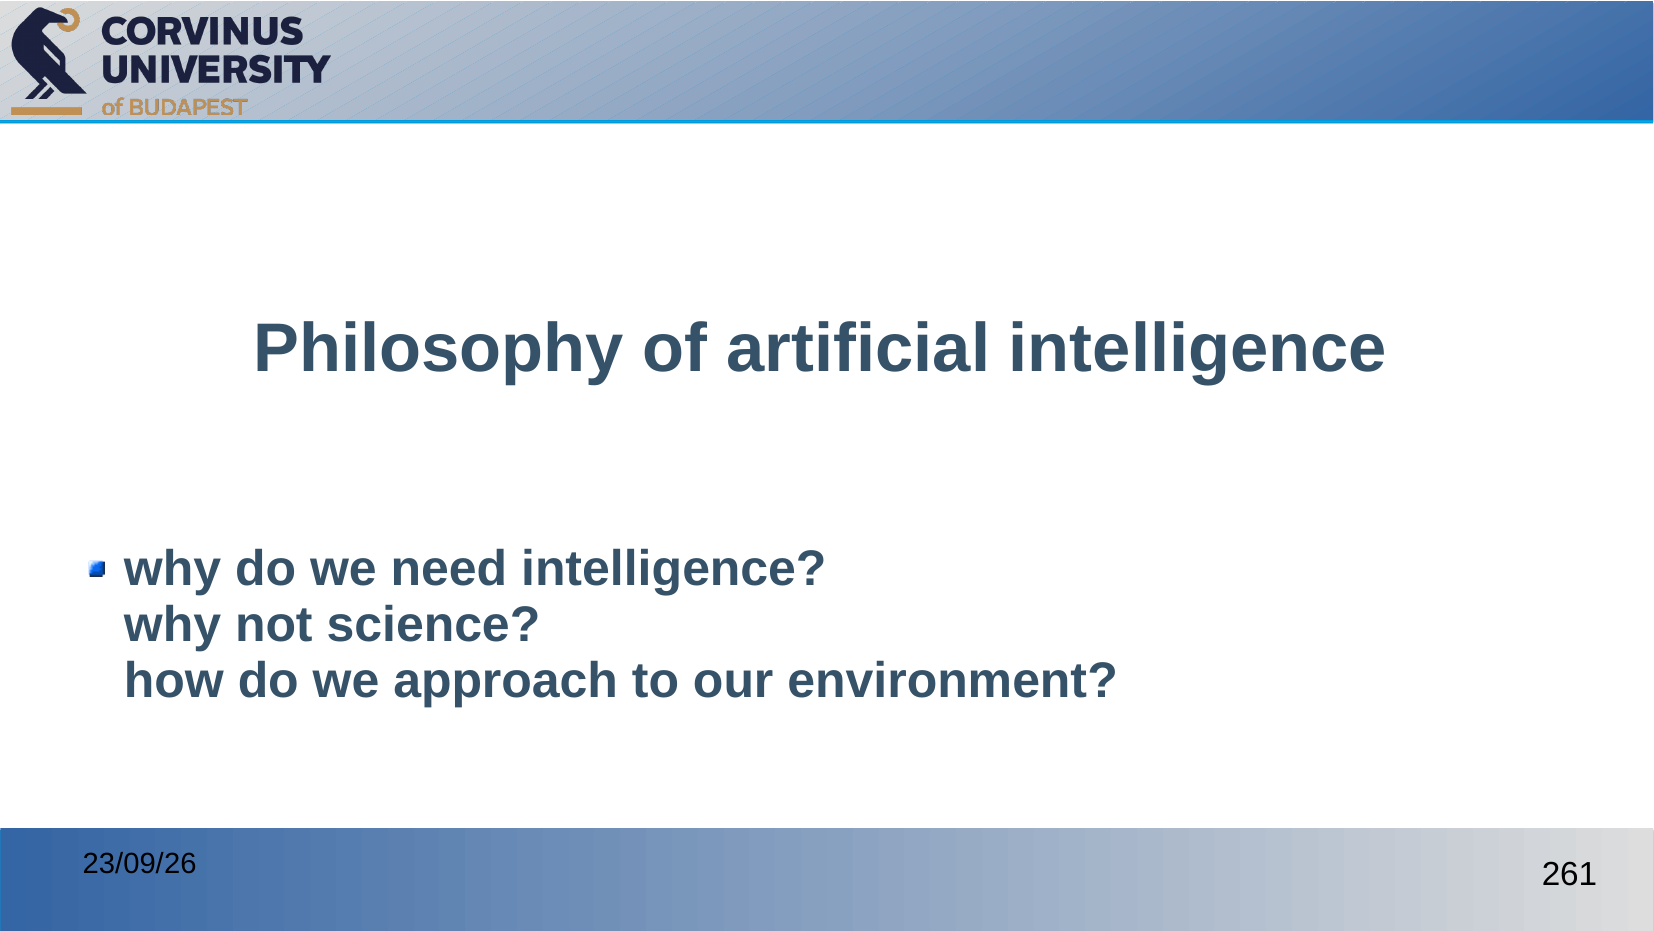

# Philosophy of artificial intelligence
why do we need intelligence?
why not science?
how do we approach to our environment?